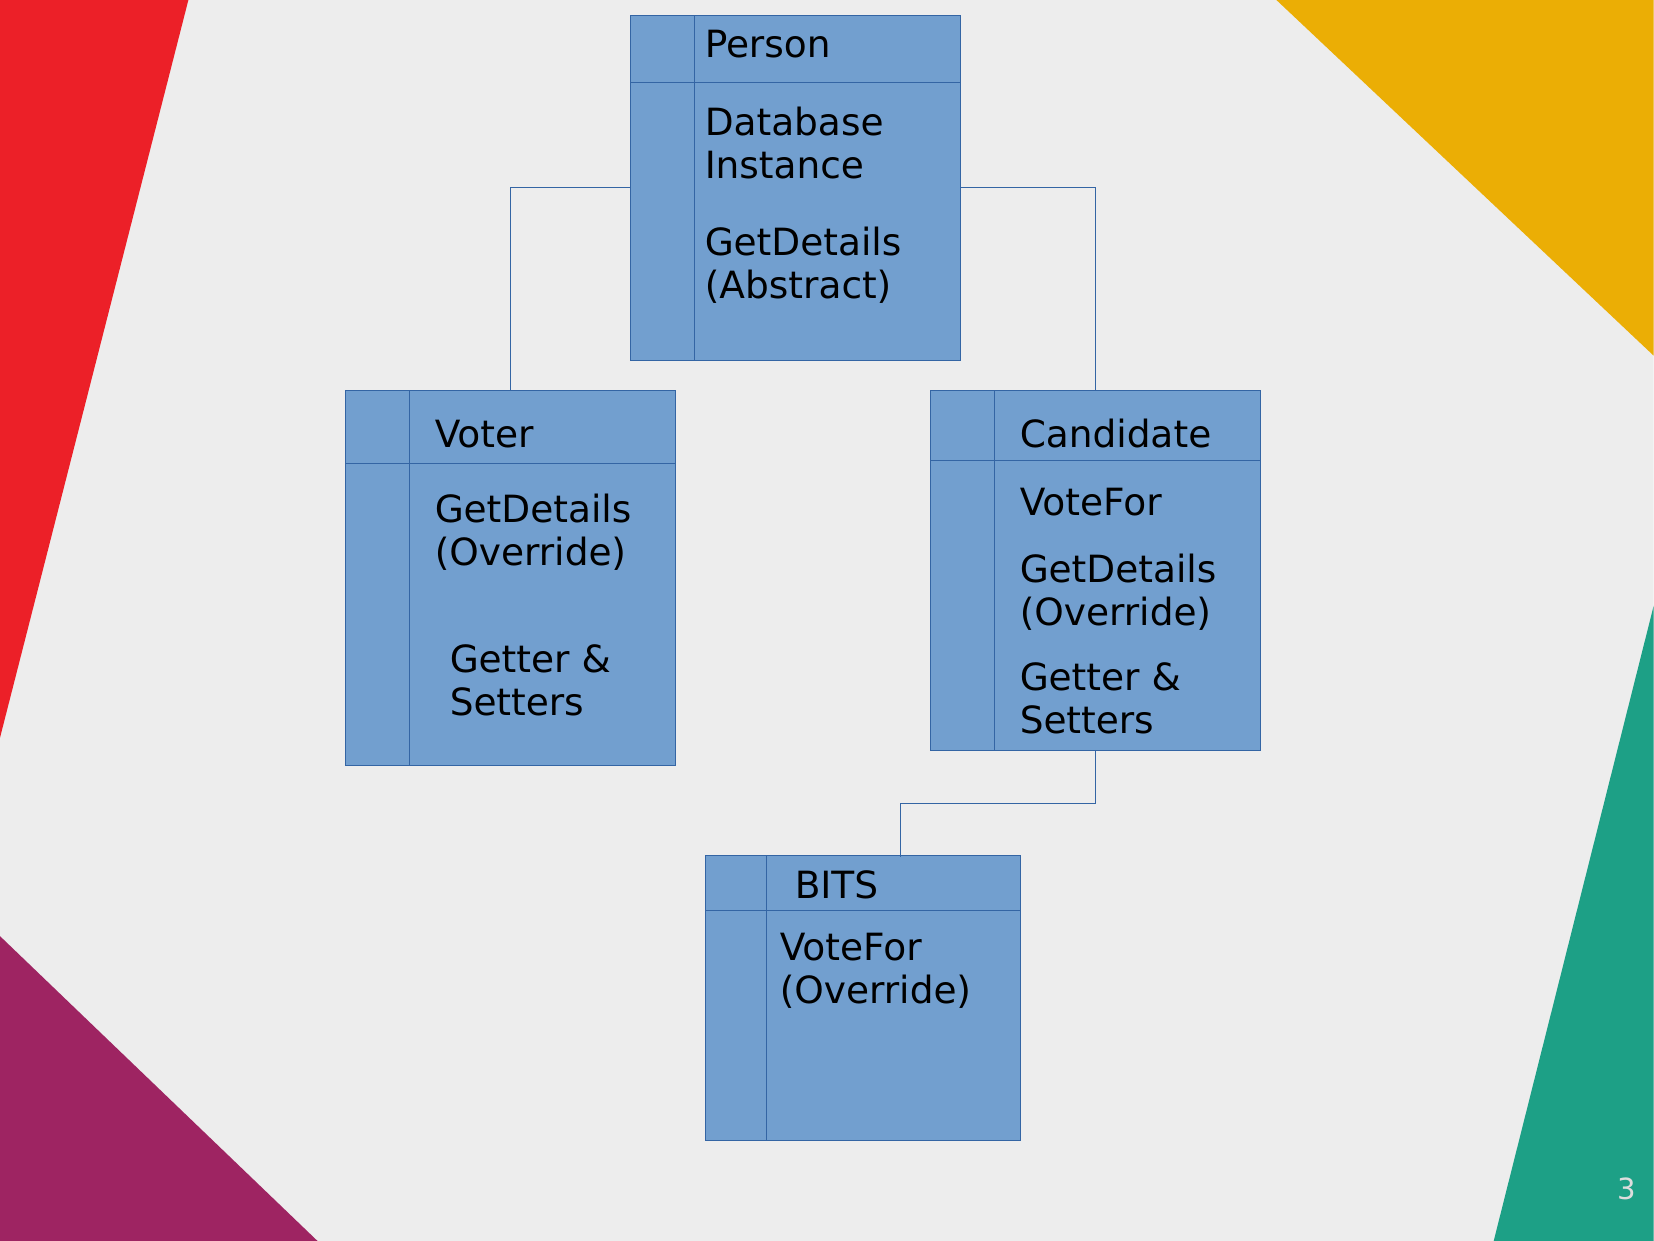

Person
Database Instance
GetDetails (Abstract)
Voter
Candidate
VoteFor
GetDetails (Override)
GetDetails (Override)
Getter & Setters
Getter & Setters
BITS
VoteFor (Override)
3